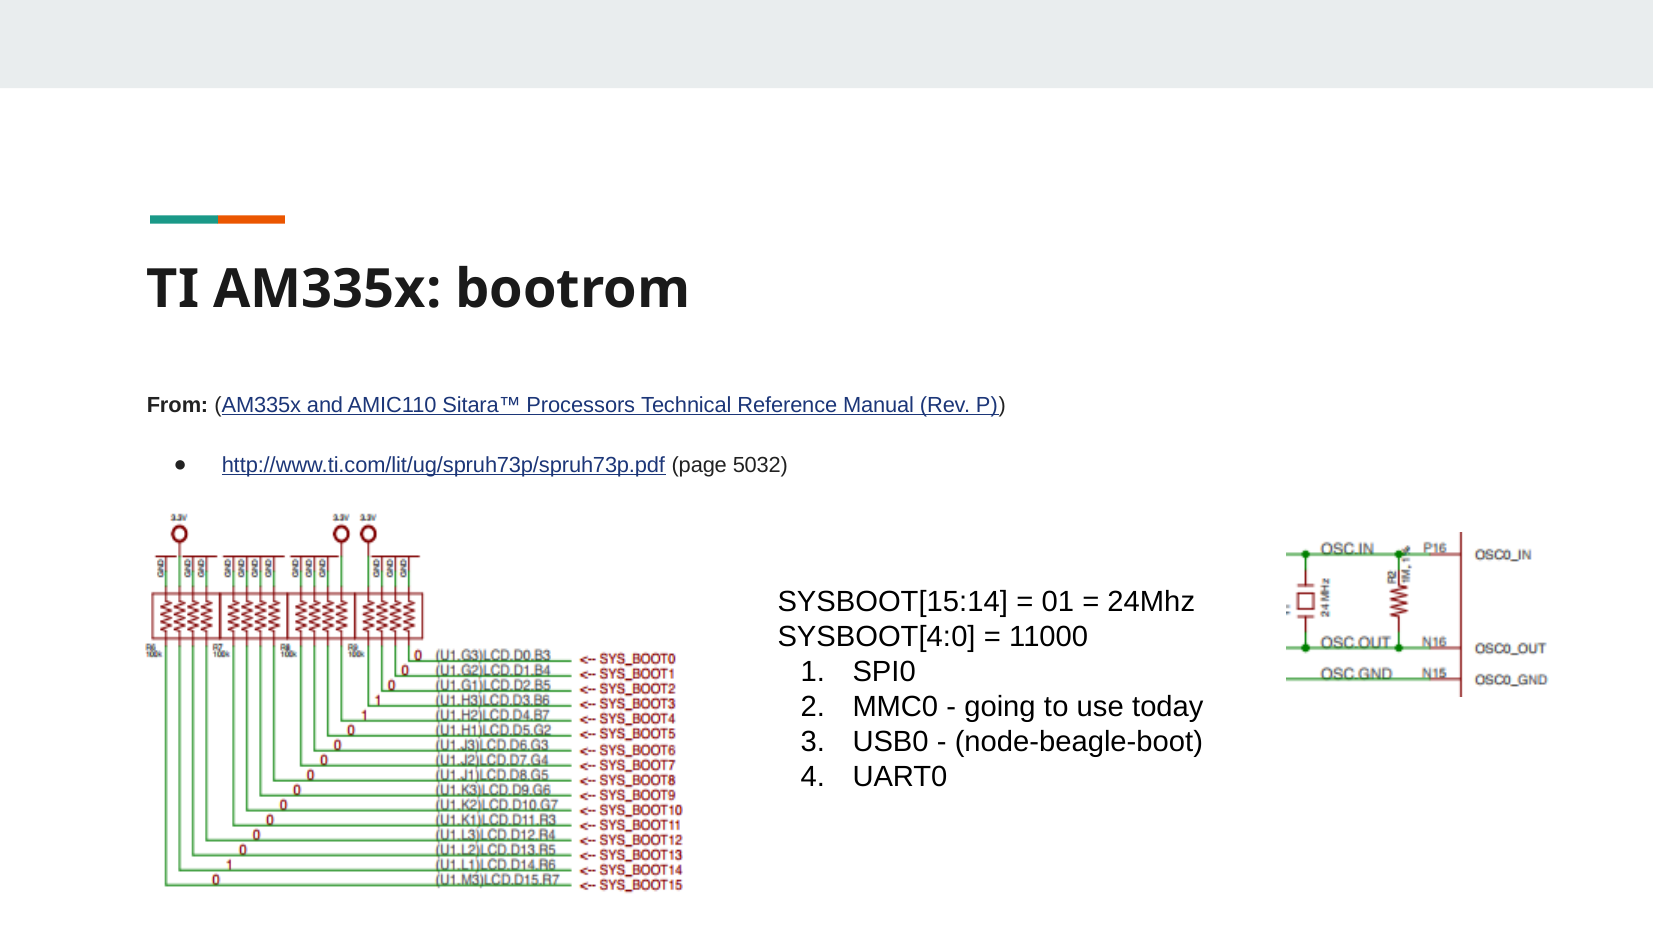

# TI AM335x: bootrom
From: (AM335x and AMIC110 Sitara™ Processors Technical Reference Manual (Rev. P))
http://www.ti.com/lit/ug/spruh73p/spruh73p.pdf (page 5032)
SYSBOOT[15:14] = 01 = 24Mhz
SYSBOOT[4:0] = 11000
SPI0
MMC0 - going to use today
USB0 - (node-beagle-boot)
UART0